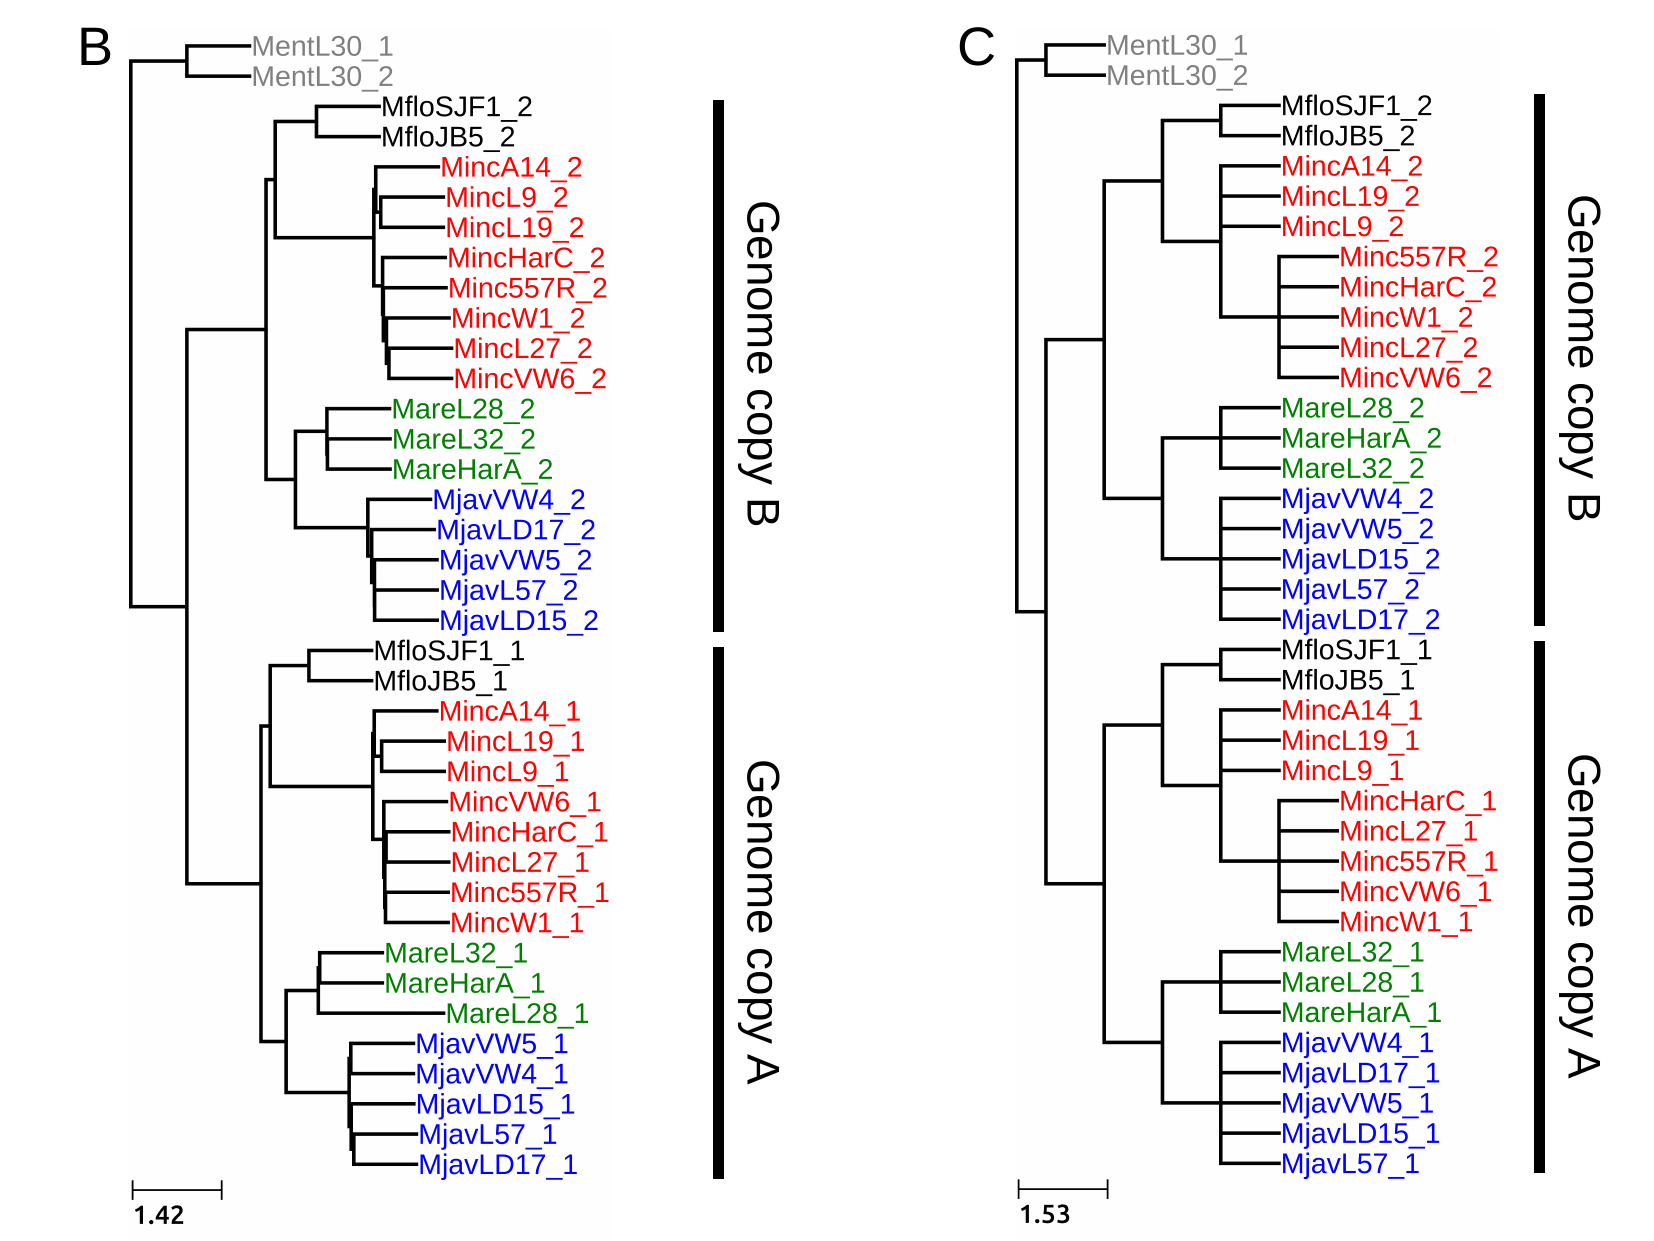

B
C
Genome copy B
Genome copy B
Genome copy A
Genome copy A